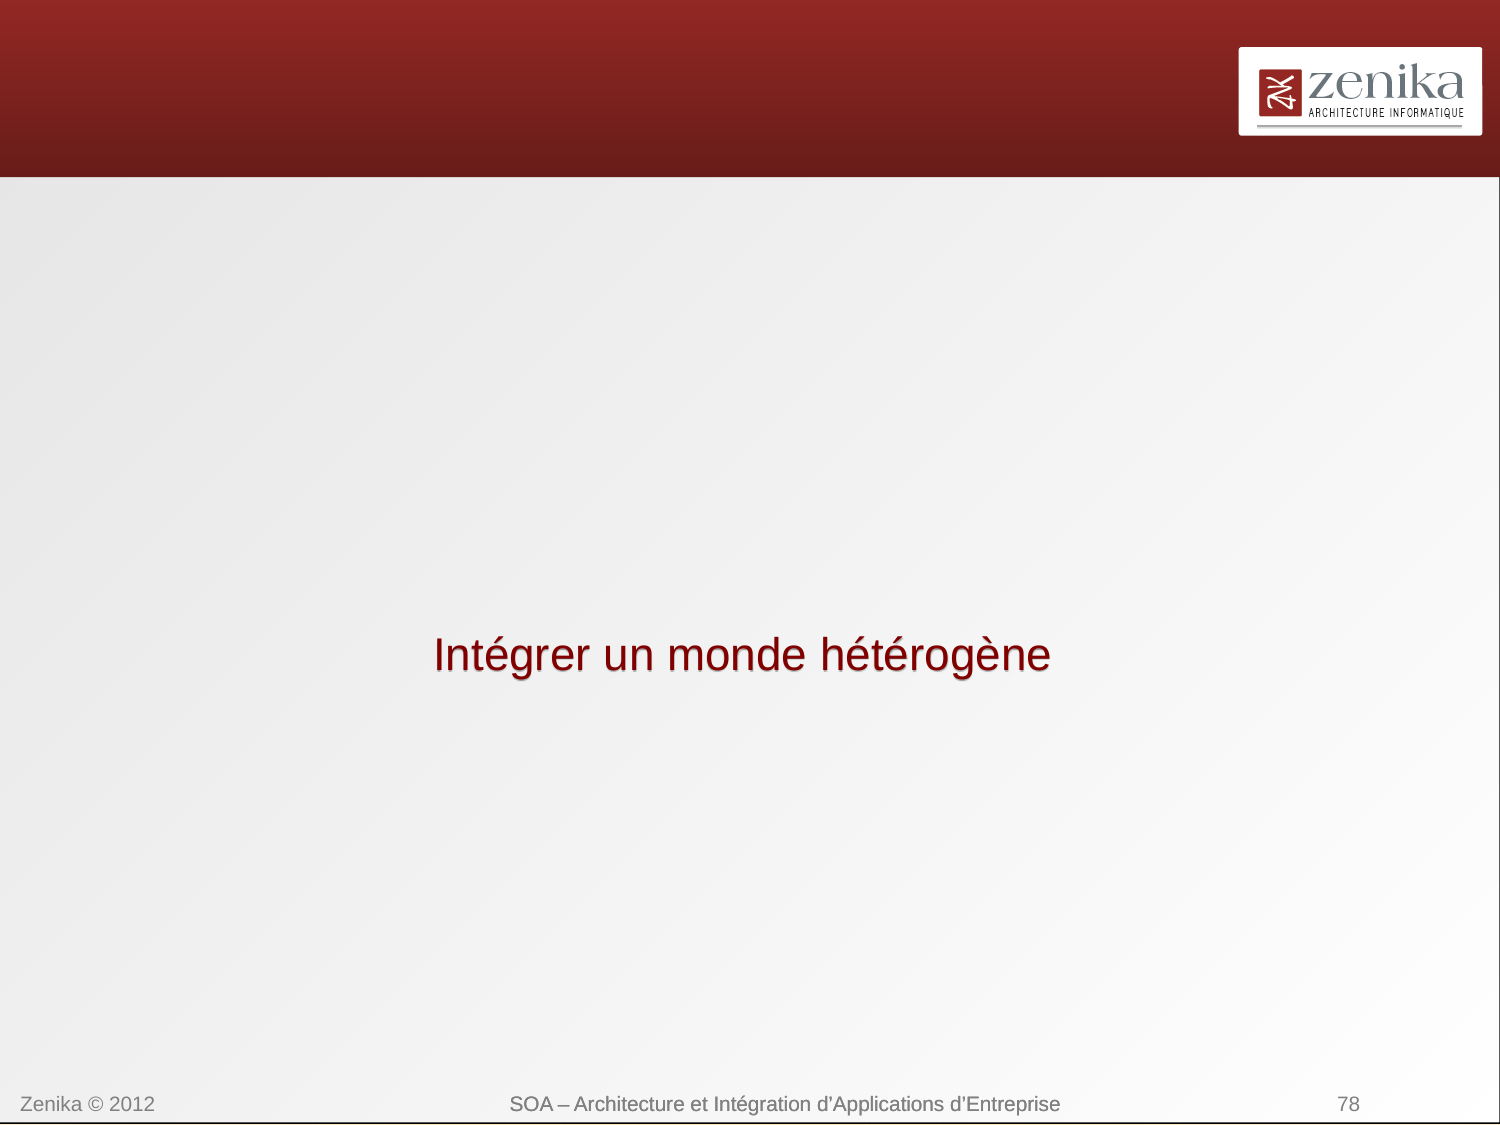

#
Intégrer un monde hétérogène
SOA – Architecture et Intégration d’Applications d’Entreprise